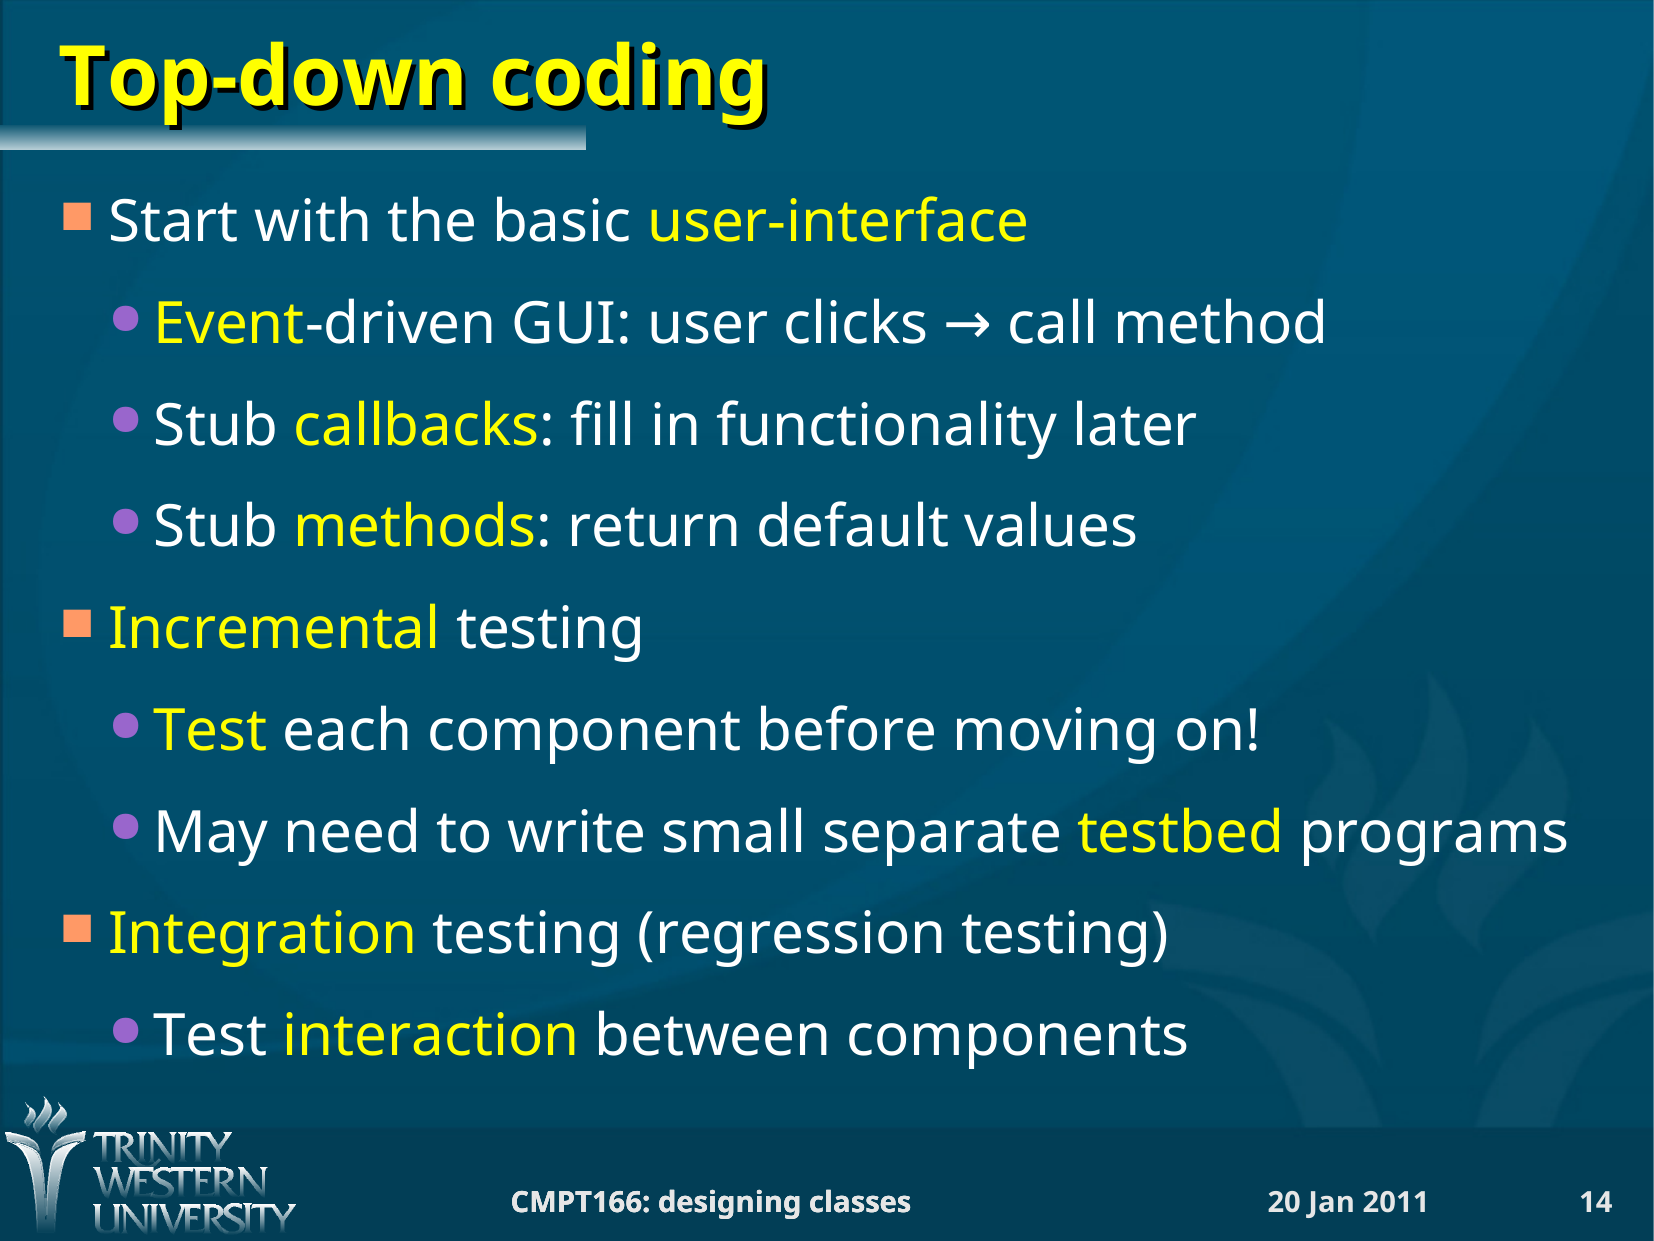

# Top-down coding
Start with the basic user-interface
Event-driven GUI: user clicks → call method
Stub callbacks: fill in functionality later
Stub methods: return default values
Incremental testing
Test each component before moving on!
May need to write small separate testbed programs
Integration testing (regression testing)
Test interaction between components
CMPT166: designing classes
20 Jan 2011
14